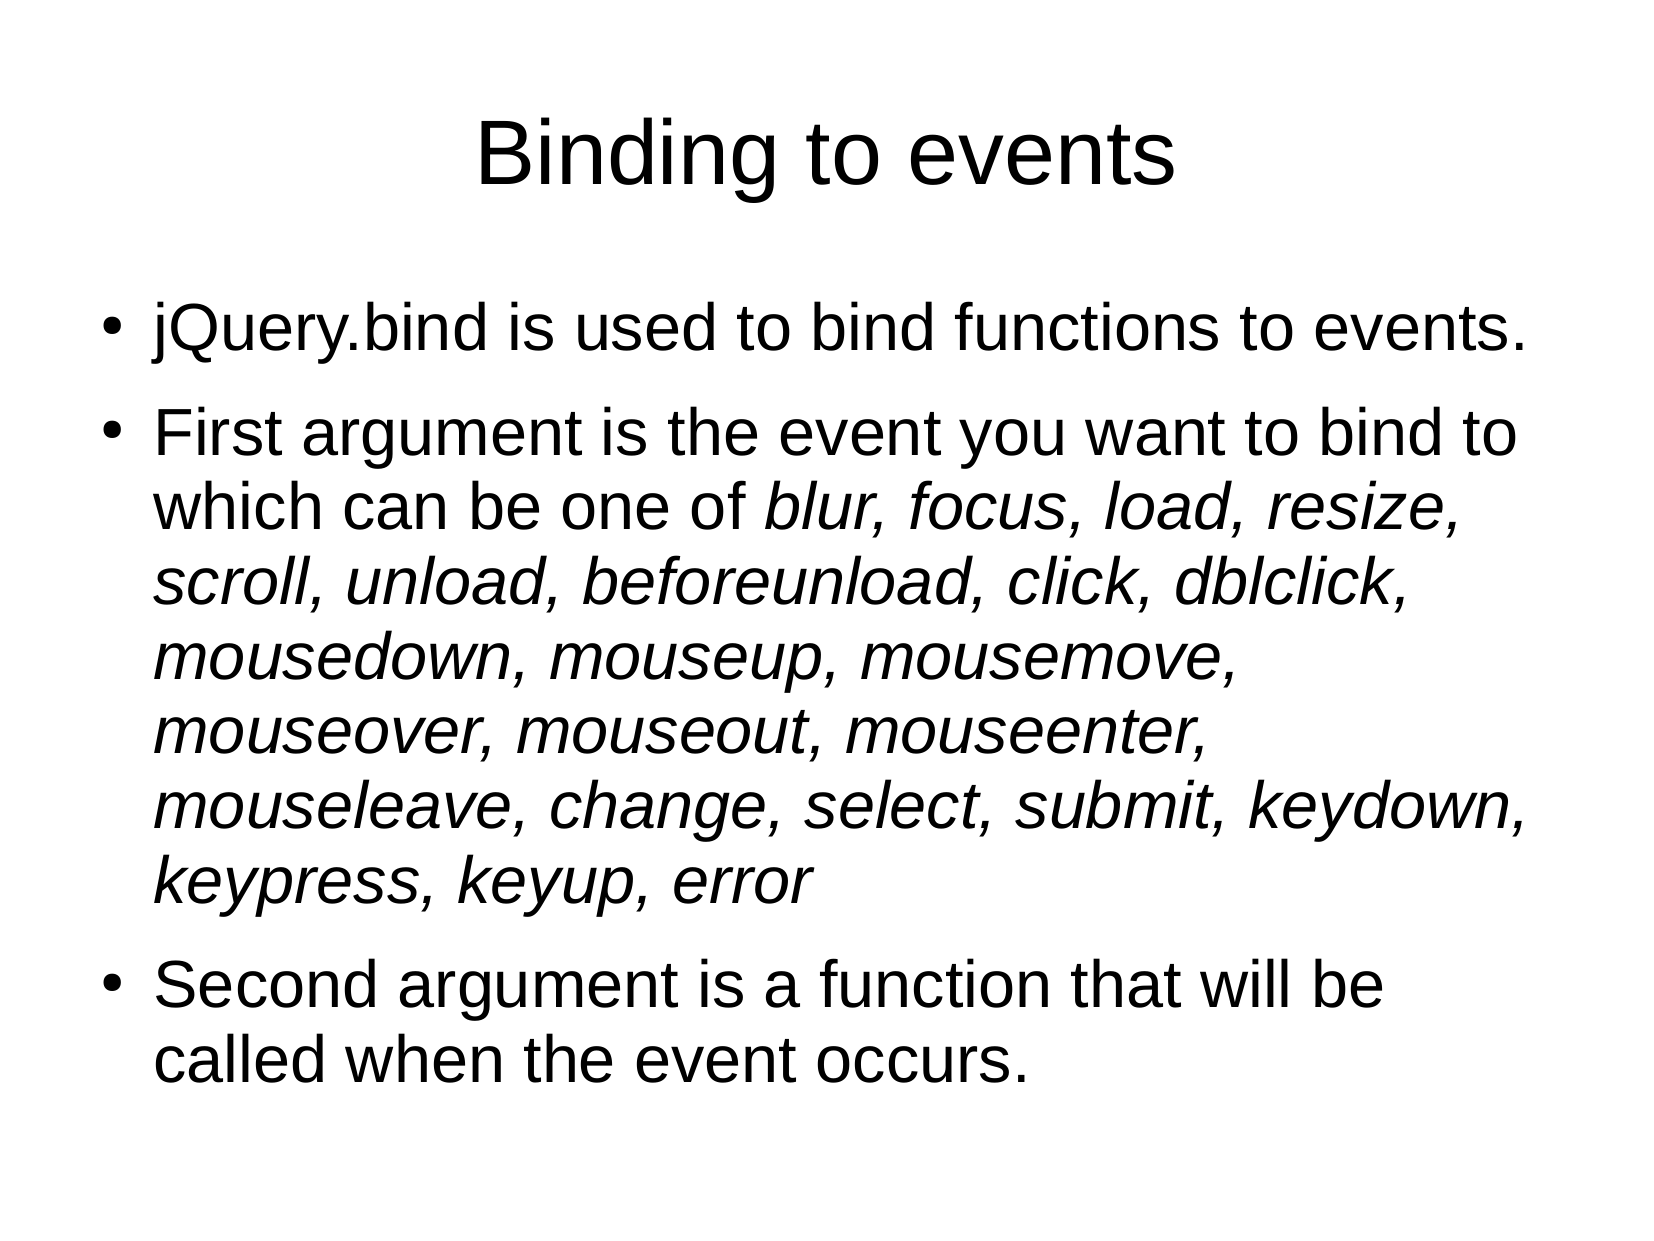

# Binding to events
jQuery.bind is used to bind functions to events.
First argument is the event you want to bind to which can be one of blur, focus, load, resize, scroll, unload, beforeunload, click, dblclick, mousedown, mouseup, mousemove, mouseover, mouseout, mouseenter, mouseleave, change, select, submit, keydown, keypress, keyup, error
Second argument is a function that will be called when the event occurs.